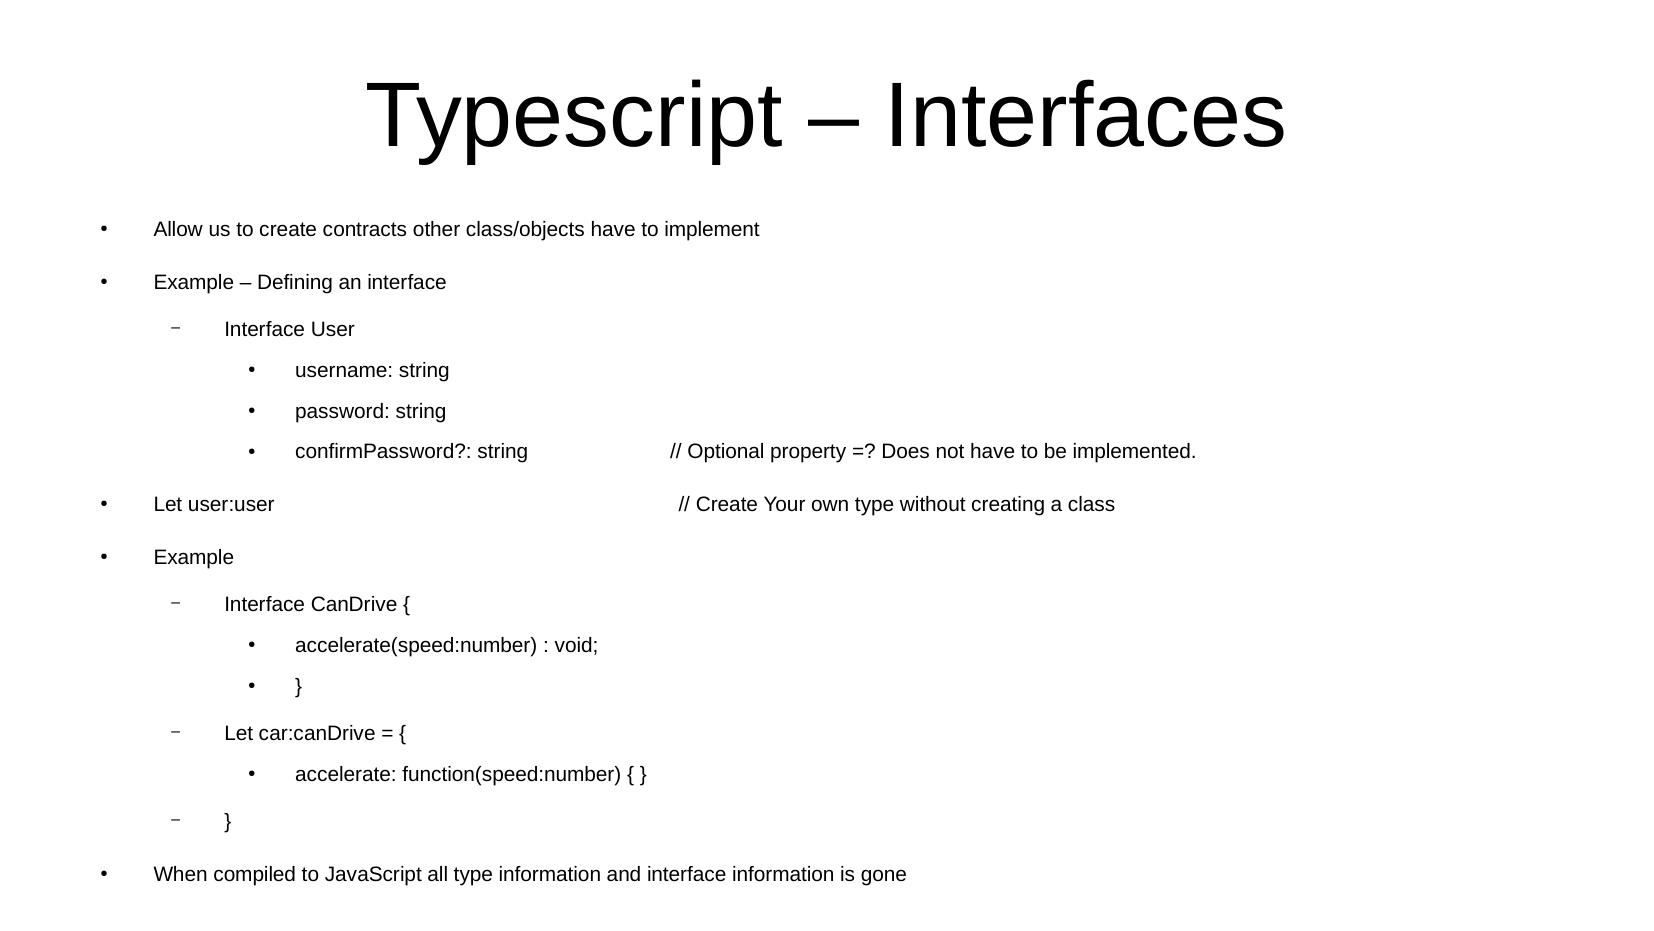

# Typescript – Interfaces
Allow us to create contracts other class/objects have to implement
Example – Defining an interface
Interface User
username: string
password: string
confirmPassword?: string		// Optional property =? Does not have to be implemented.
Let user:user					 	// Create Your own type without creating a class
Example
Interface CanDrive {
accelerate(speed:number) : void;
}
Let car:canDrive = {
accelerate: function(speed:number) { }
}
When compiled to JavaScript all type information and interface information is gone